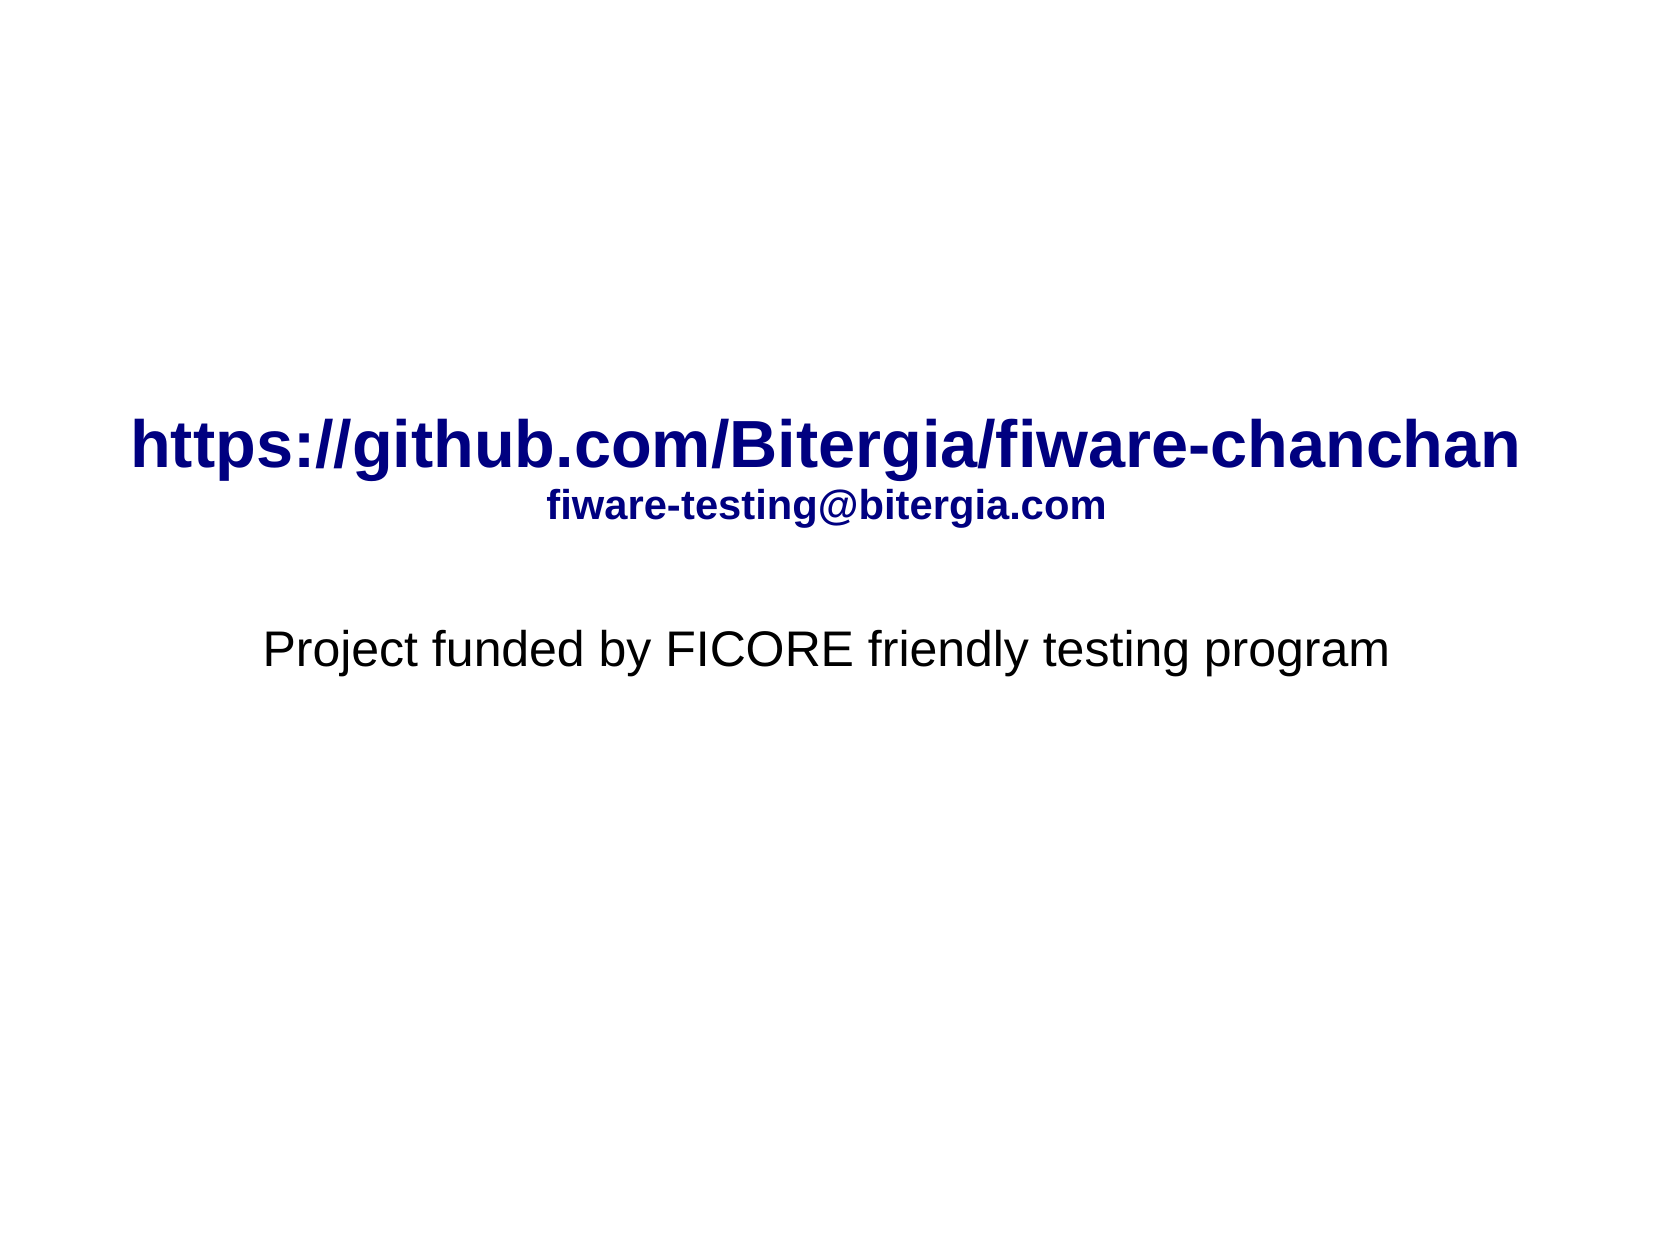

#
https://github.com/Bitergia/fiware-chanchan
fiware-testing@bitergia.com
Project funded by FICORE friendly testing program